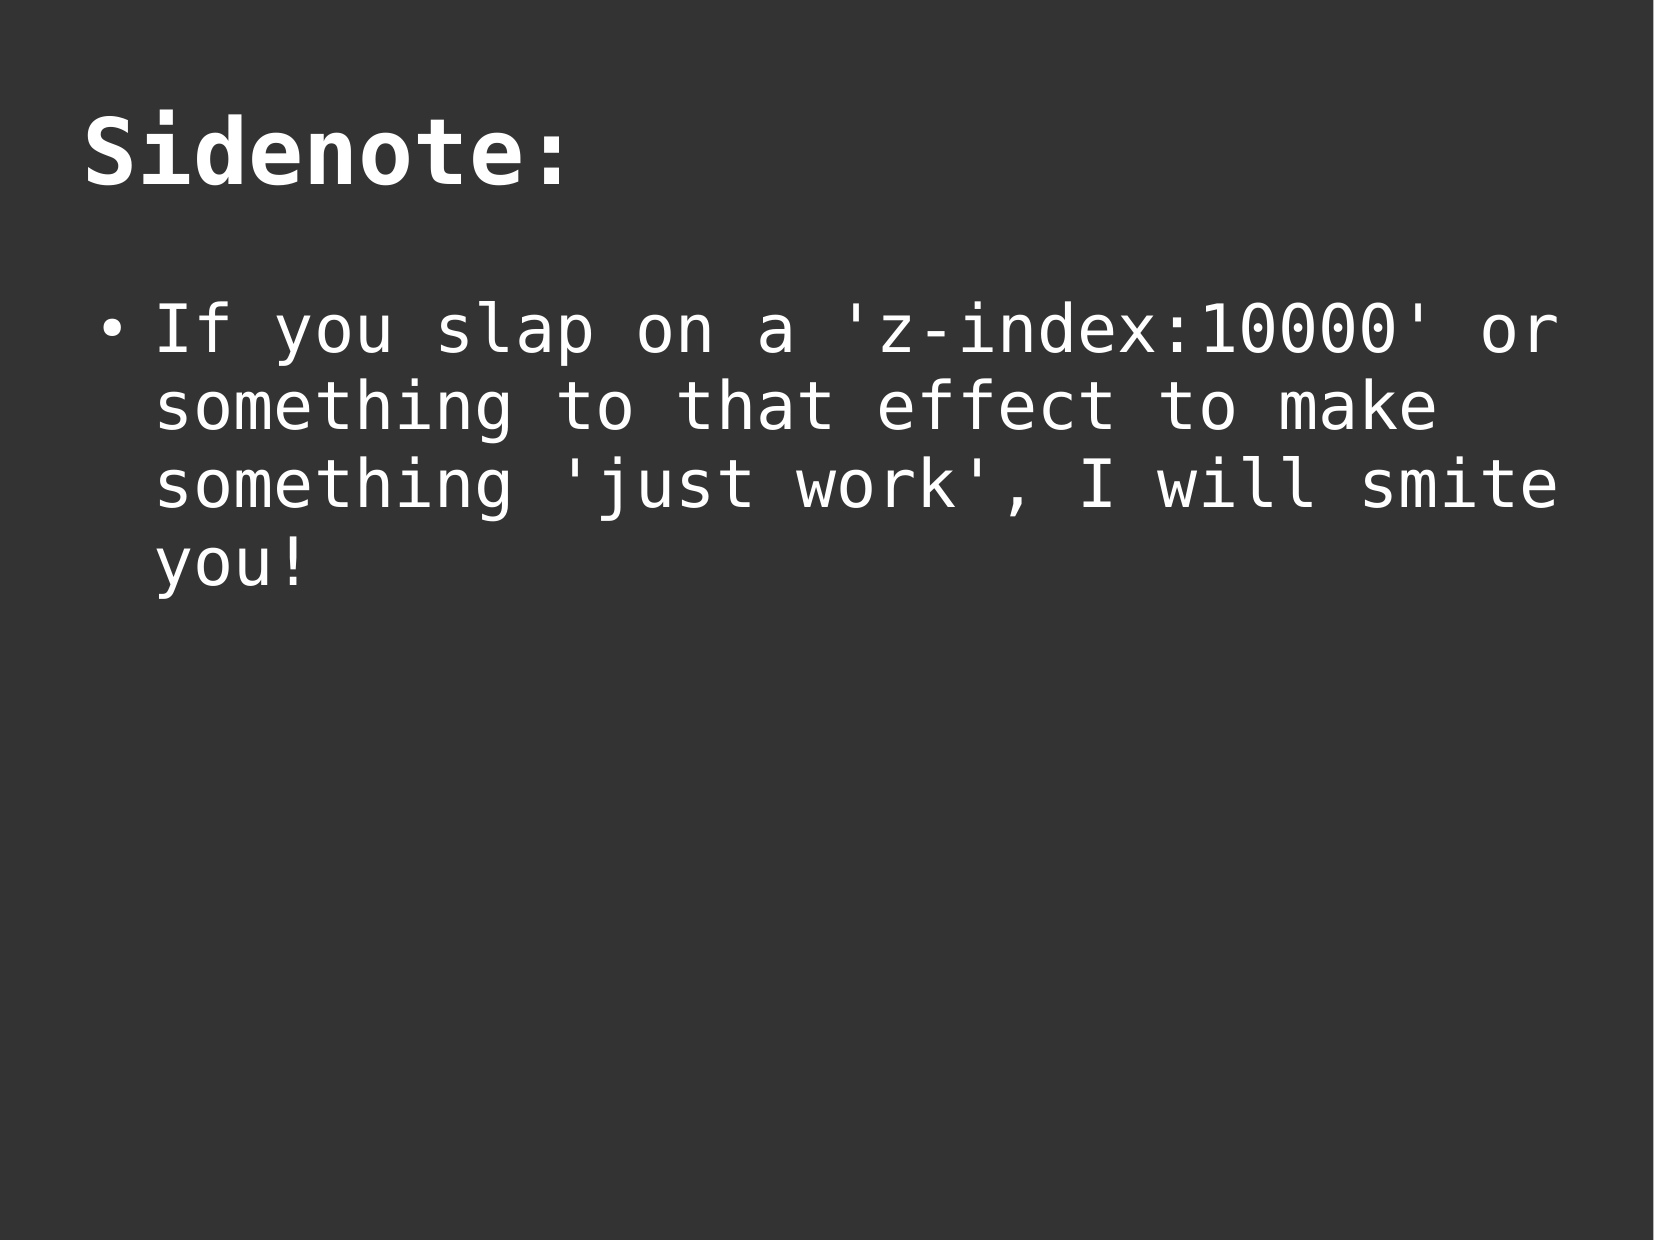

# Sidenote:
If you slap on a 'z-index:10000' or something to that effect to make something 'just work', I will smite you!